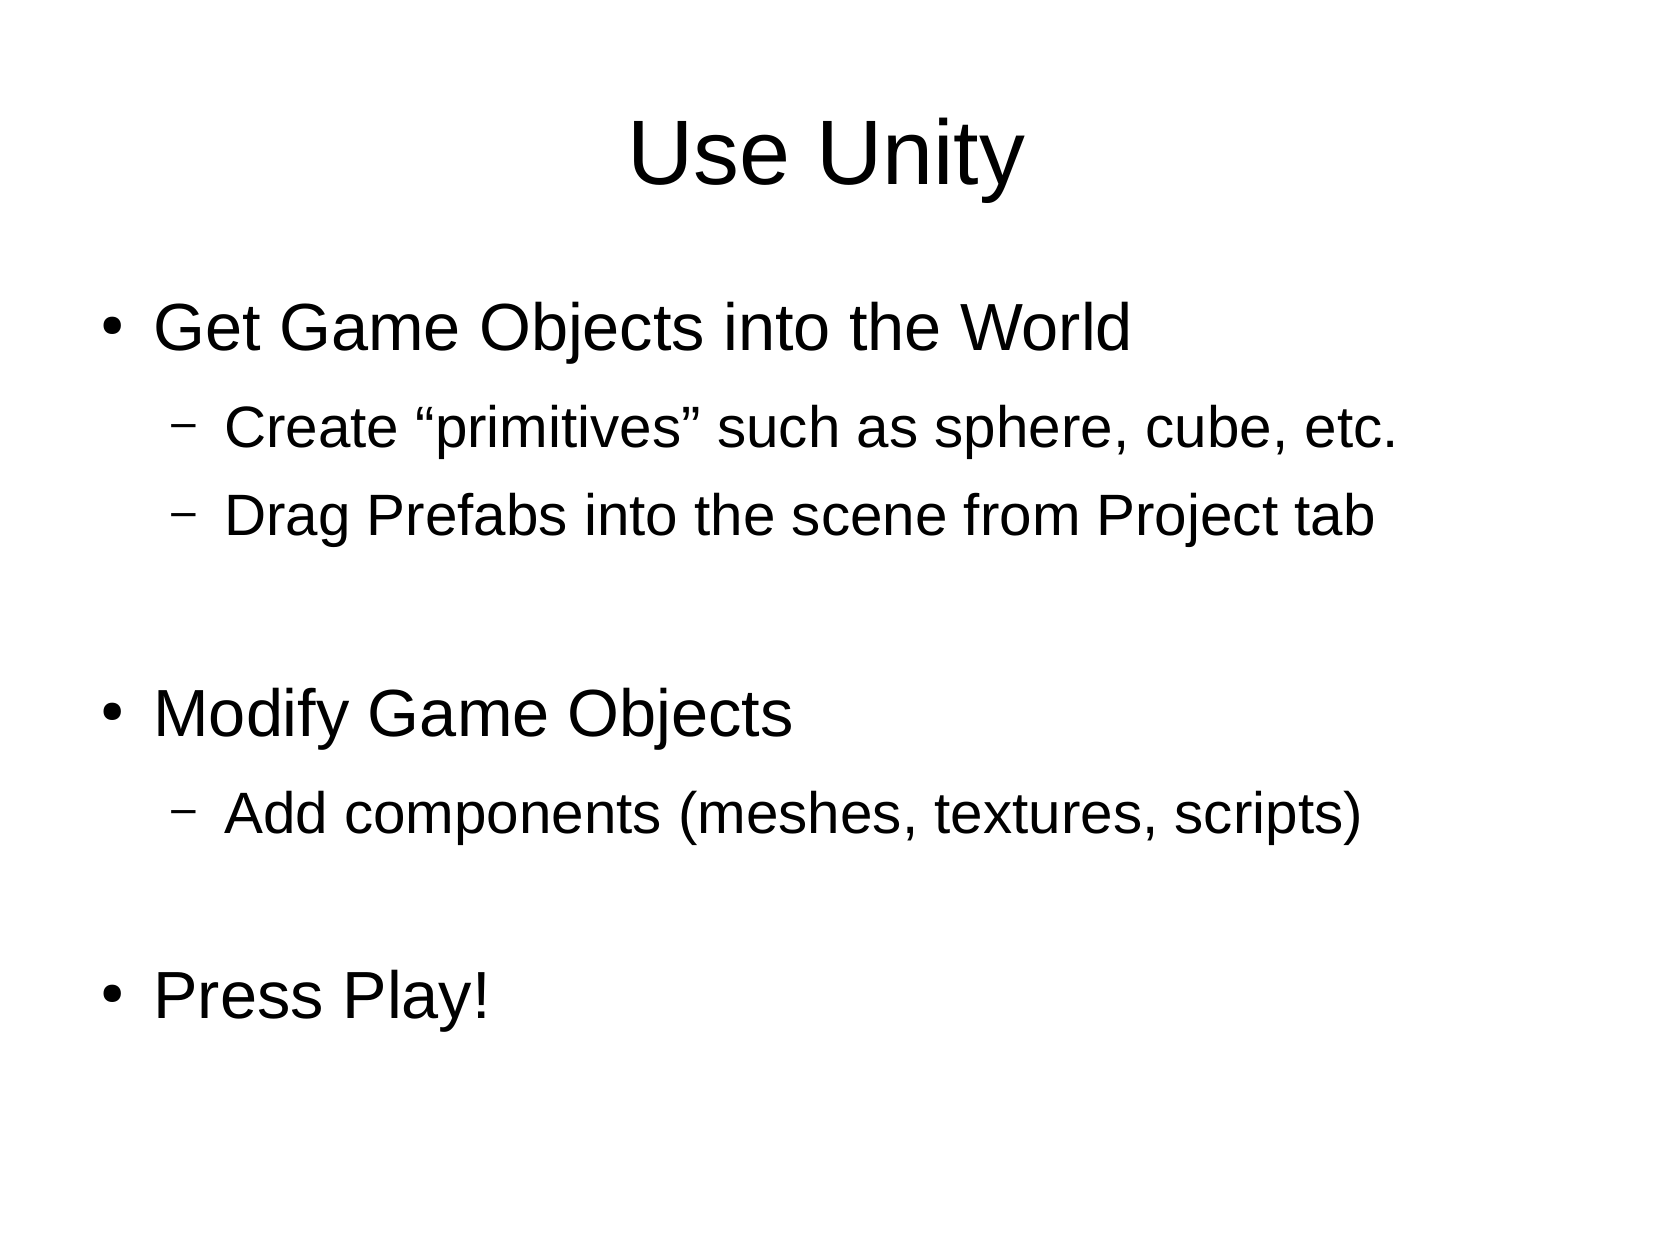

# Use Unity
Get Game Objects into the World
Create “primitives” such as sphere, cube, etc.
Drag Prefabs into the scene from Project tab
Modify Game Objects
Add components (meshes, textures, scripts)
Press Play!